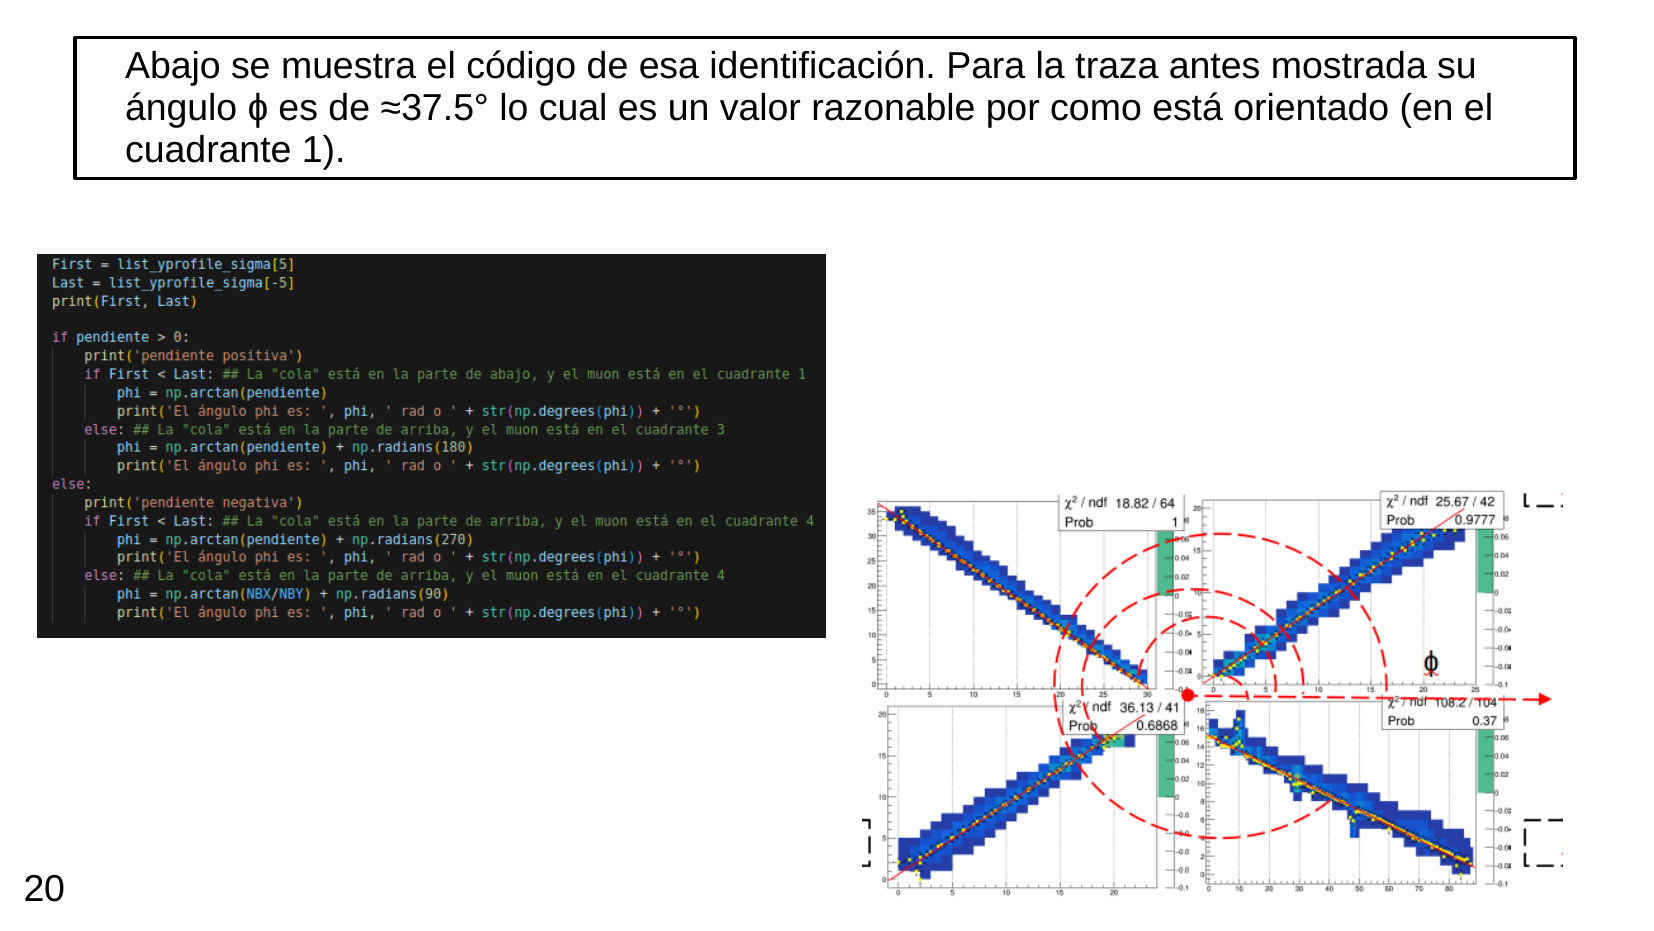

Abajo se muestra el código de esa identificación. Para la traza antes mostrada su ángulo ɸ es de ≈37.5° lo cual es un valor razonable por como está orientado (en el cuadrante 1).